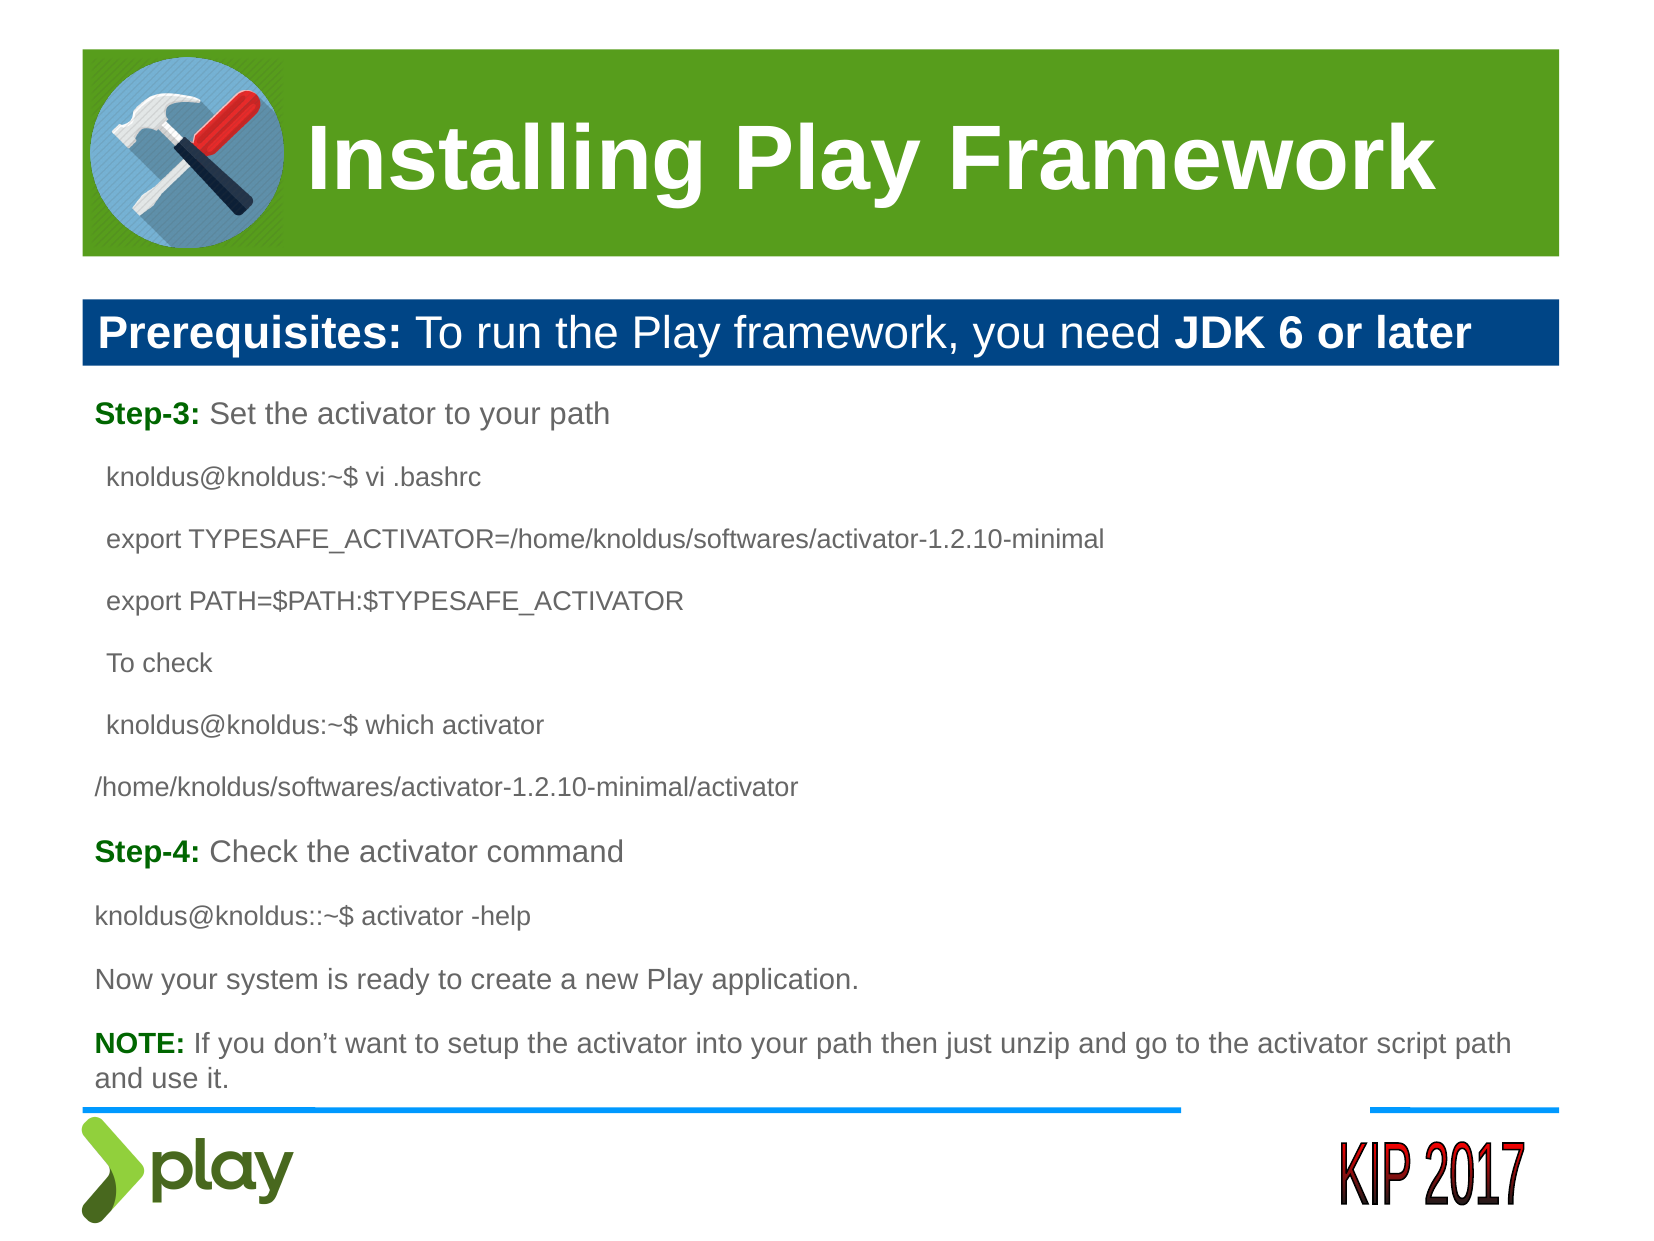

# Installing Play Framework
Prerequisites: To run the Play framework, you need JDK 6 or later
Step-3: Set the activator to your path
knoldus@knoldus:~$ vi .bashrc
export TYPESAFE_ACTIVATOR=/home/knoldus/softwares/activator-1.2.10-minimal
export PATH=$PATH:$TYPESAFE_ACTIVATOR
To check
knoldus@knoldus:~$ which activator
/home/knoldus/softwares/activator-1.2.10-minimal/activator
Step-4: Check the activator command
knoldus@knoldus::~$ activator -help
Now your system is ready to create a new Play application.
NOTE: If you don’t want to setup the activator into your path then just unzip and go to the activator script path and use it.